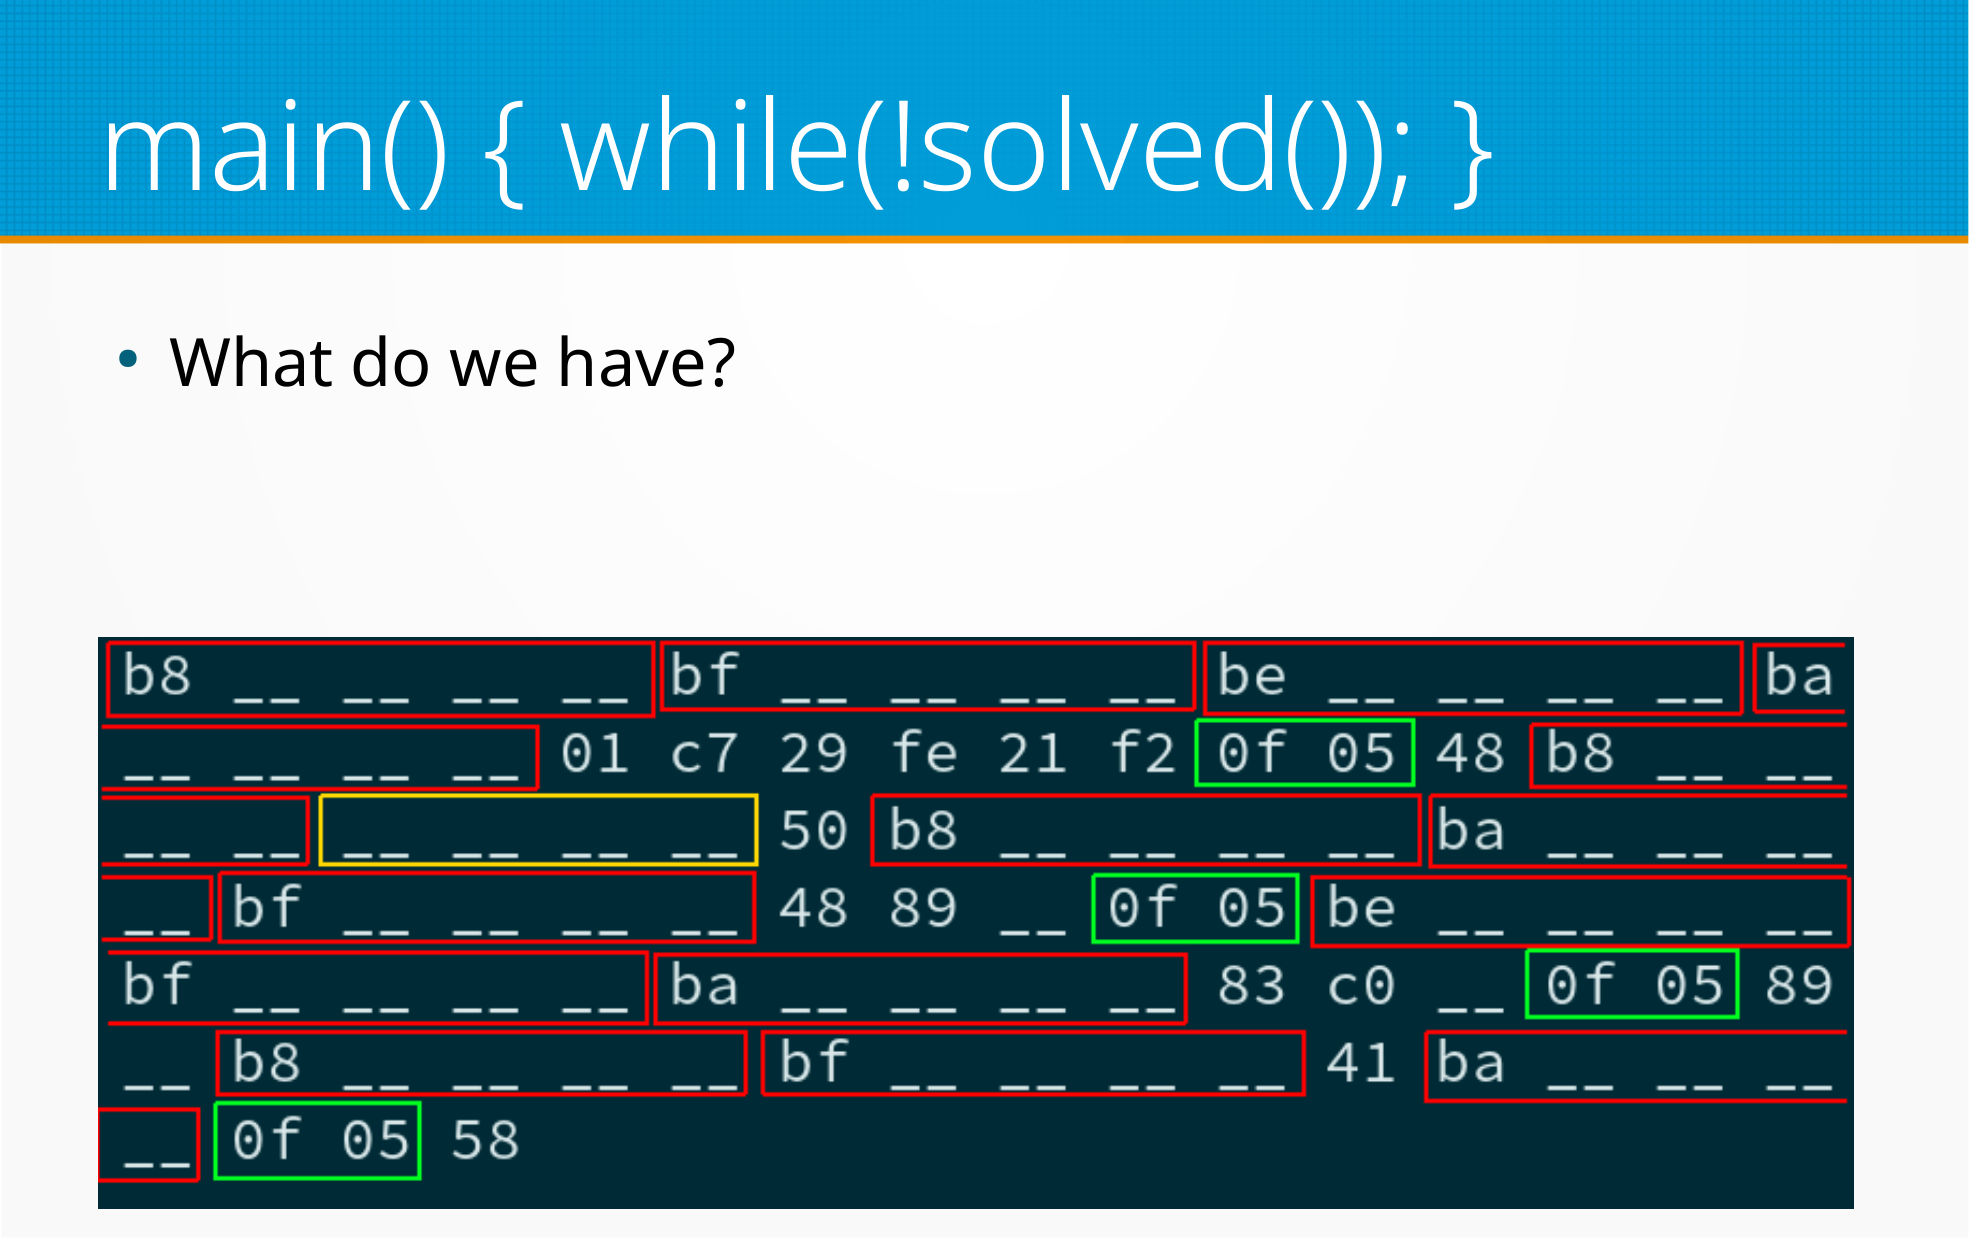

# main() { while(!solved()); }
What do we have?